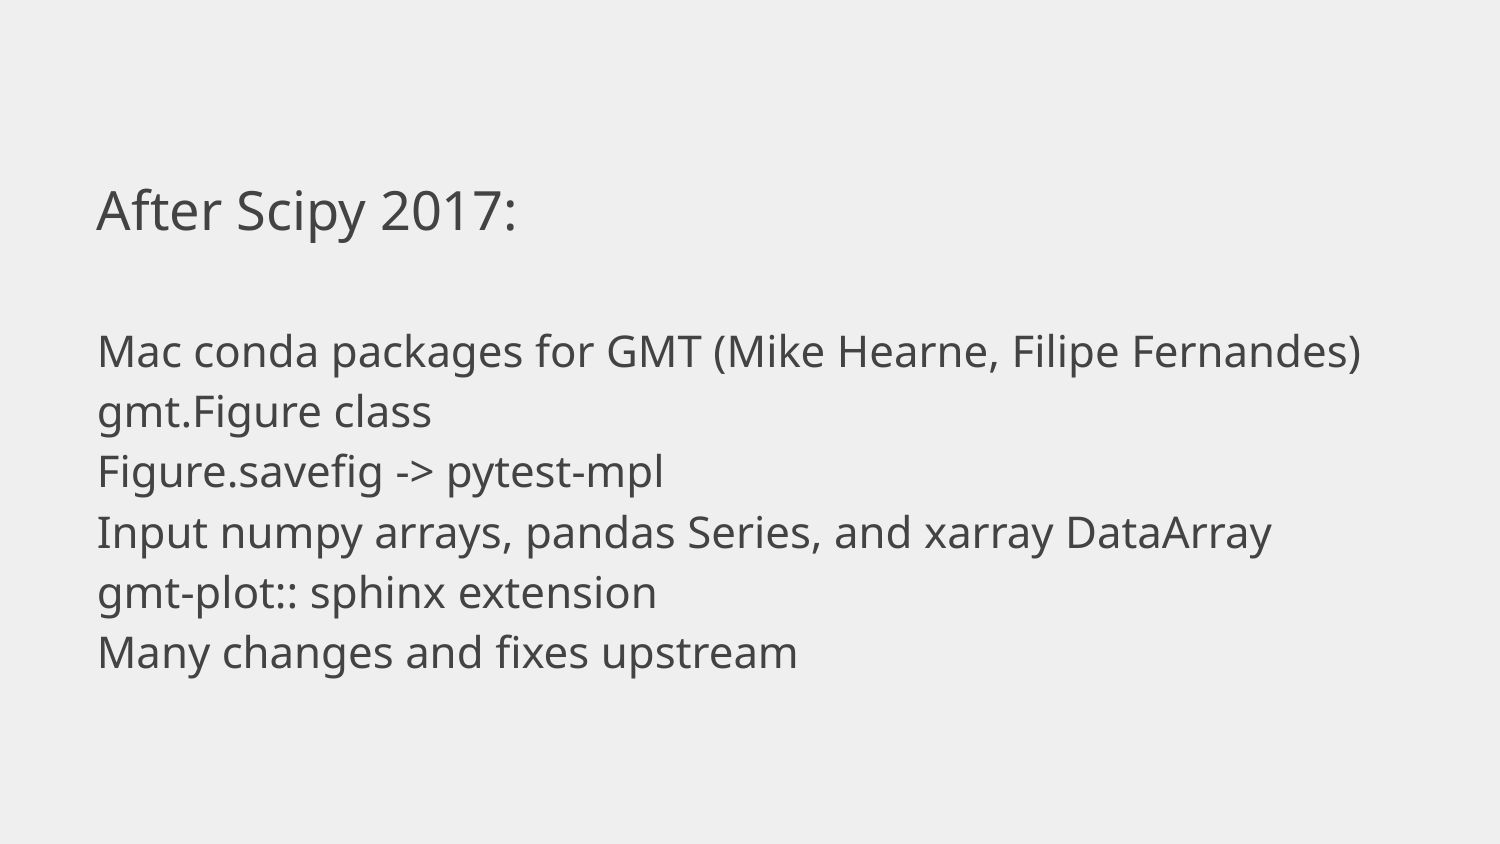

# After Scipy 2017: Mac conda packages for GMT (Mike Hearne, Filipe Fernandes) gmt.Figure class Figure.savefig -> pytest-mpl Input numpy arrays, pandas Series, and xarray DataArray gmt-plot:: sphinx extension Many changes and fixes upstream